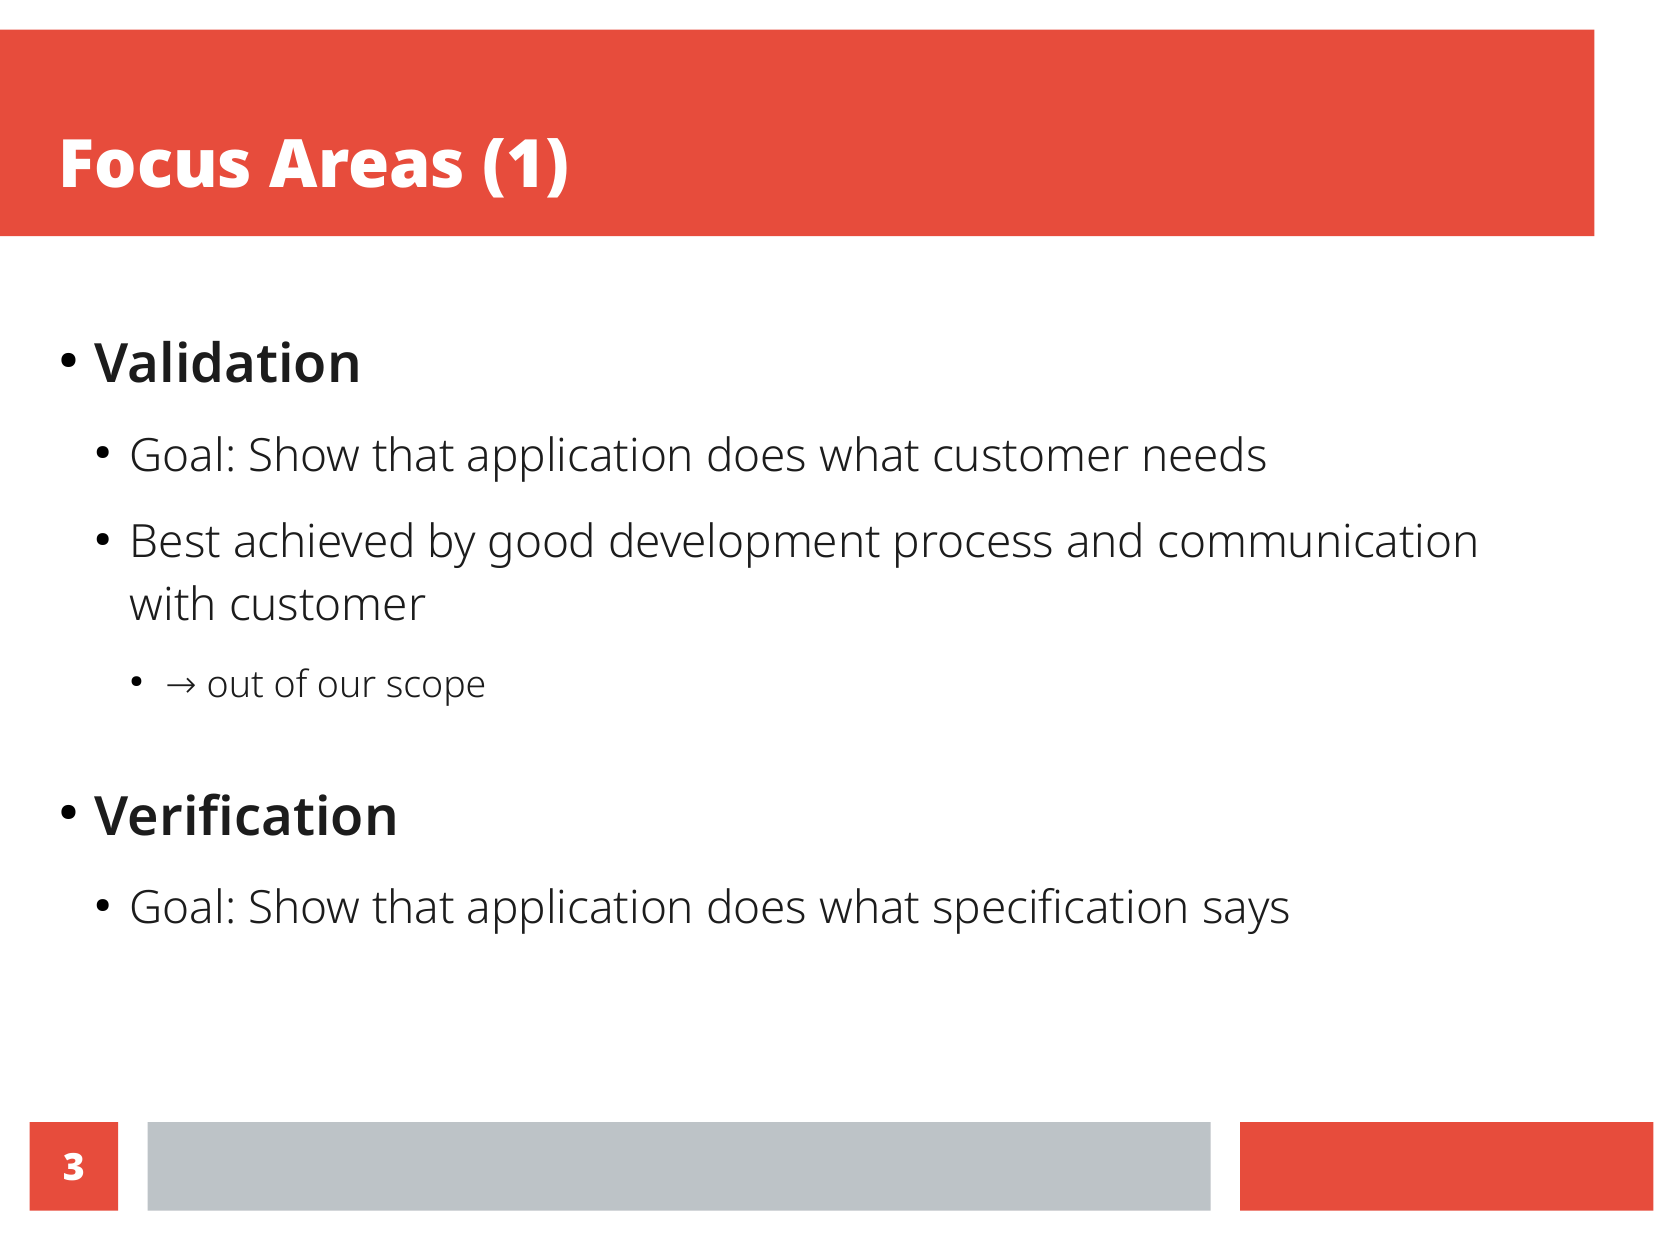

# Focus Areas (1)
Validation
Goal: Show that application does what customer needs
Best achieved by good development process and communication with customer
→ out of our scope
Verification
Goal: Show that application does what specification says
3